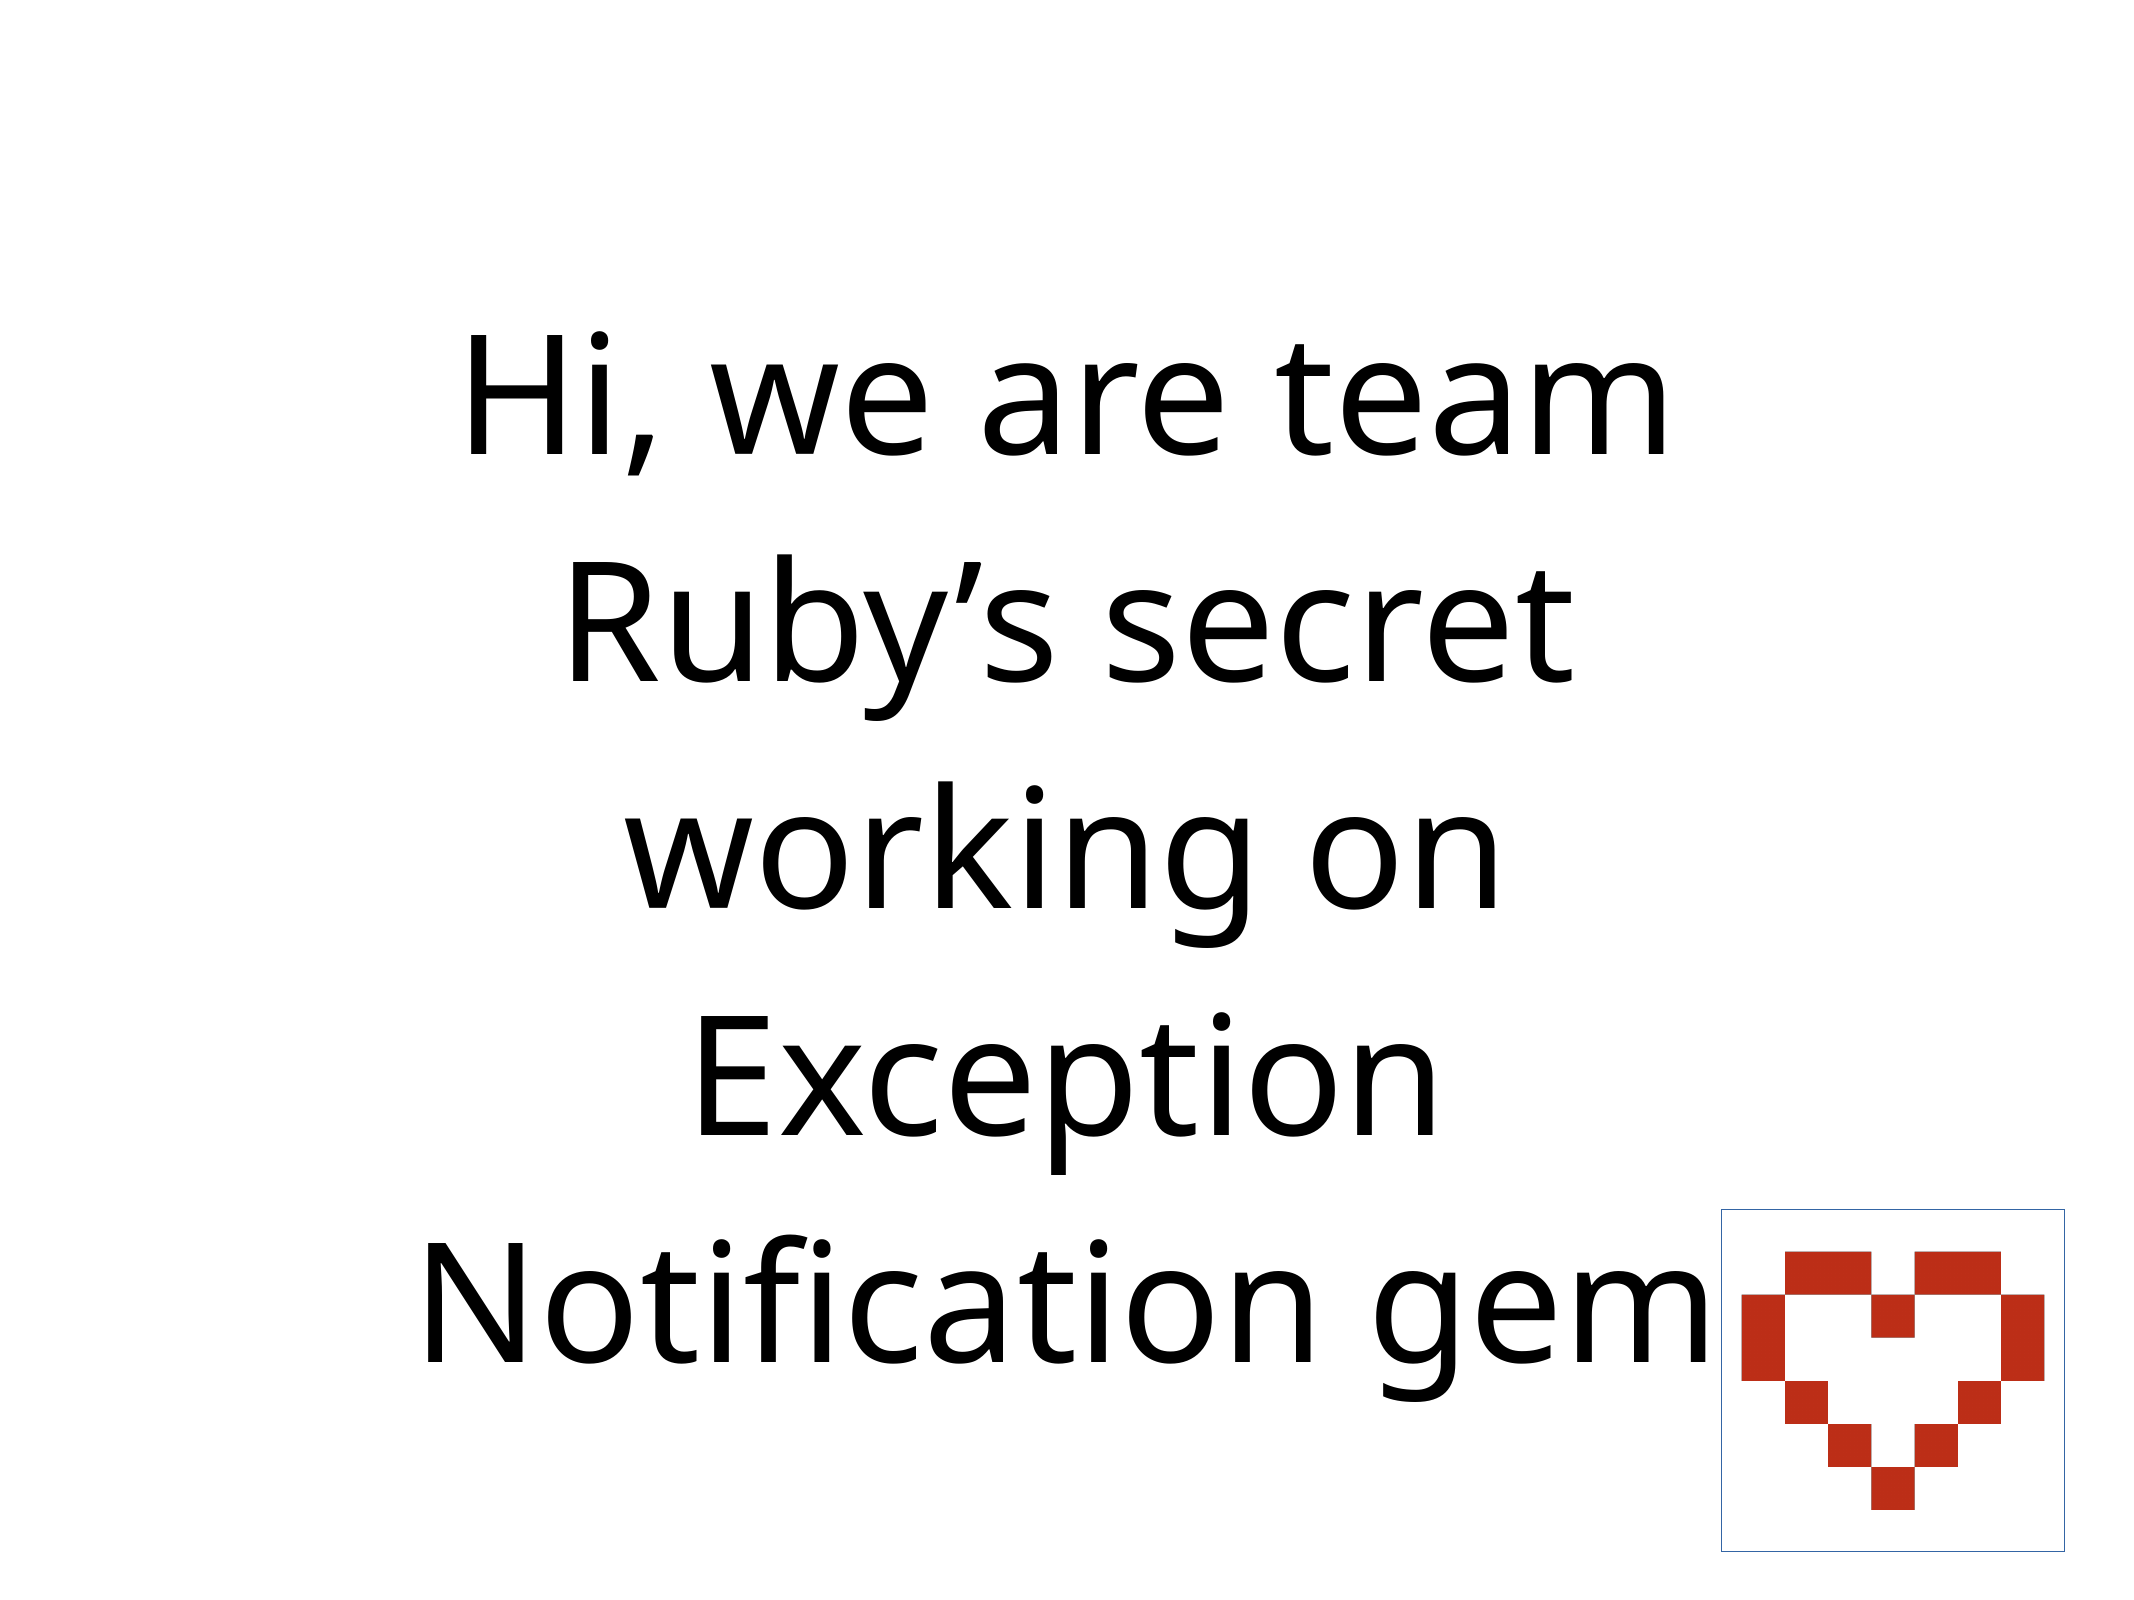

Hi, we are team Ruby’s secret
working on Exception Notification gem